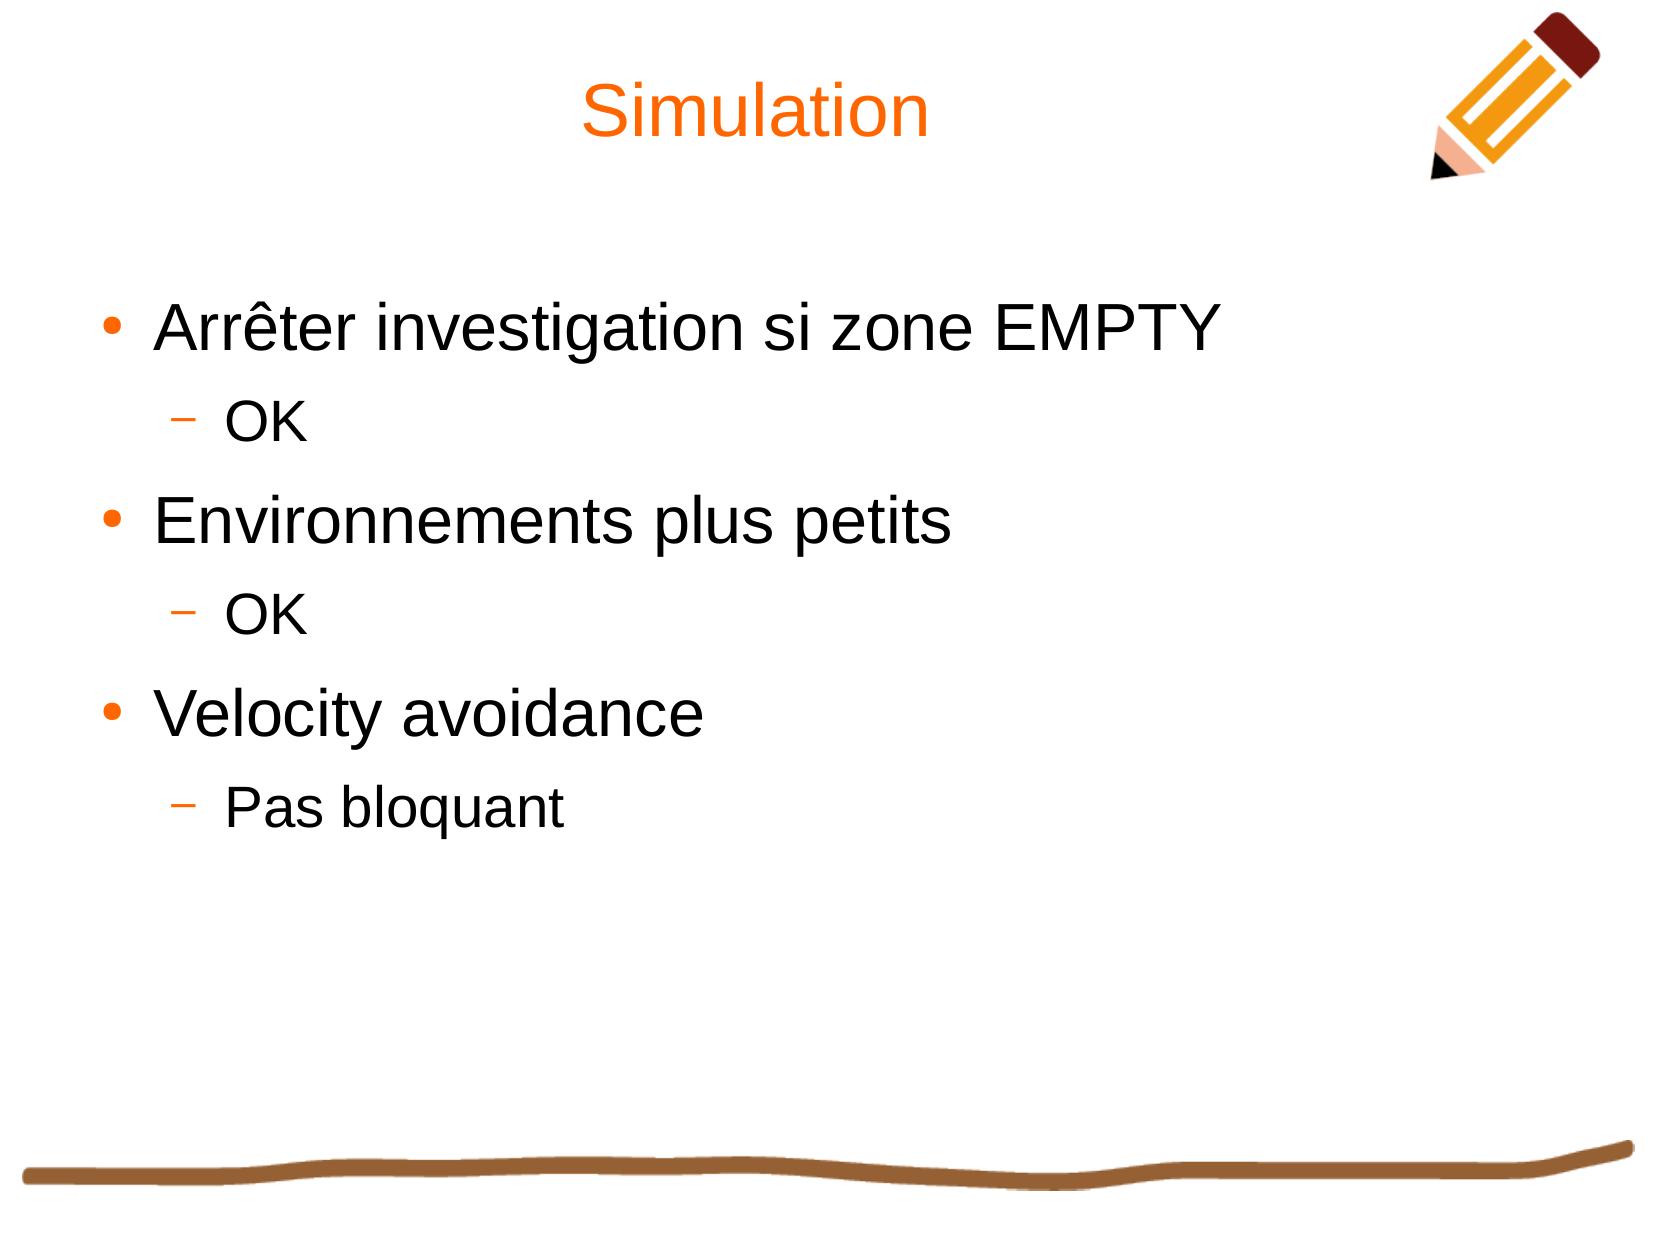

# Simulation
Arrêter investigation si zone EMPTY
OK
Environnements plus petits
OK
Velocity avoidance
Pas bloquant